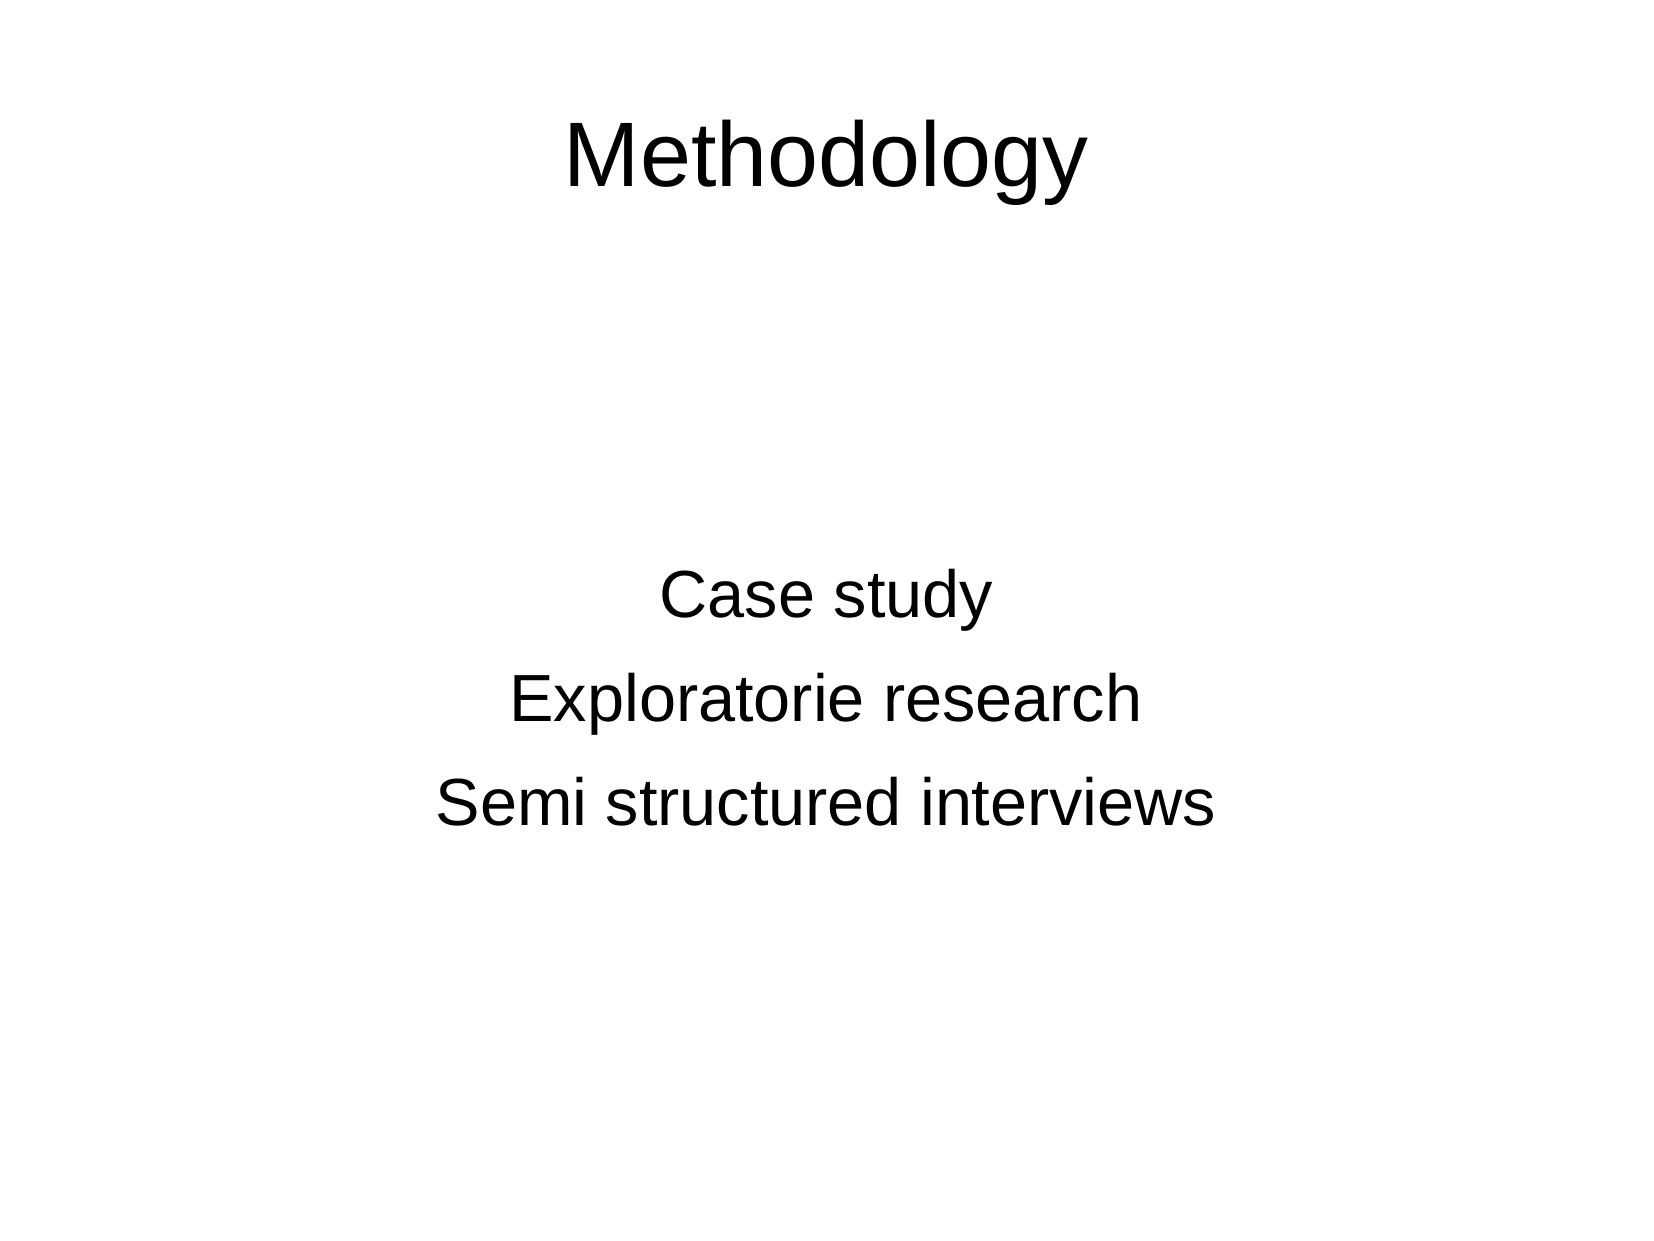

# Methodology
Case study
Exploratorie research
Semi structured interviews